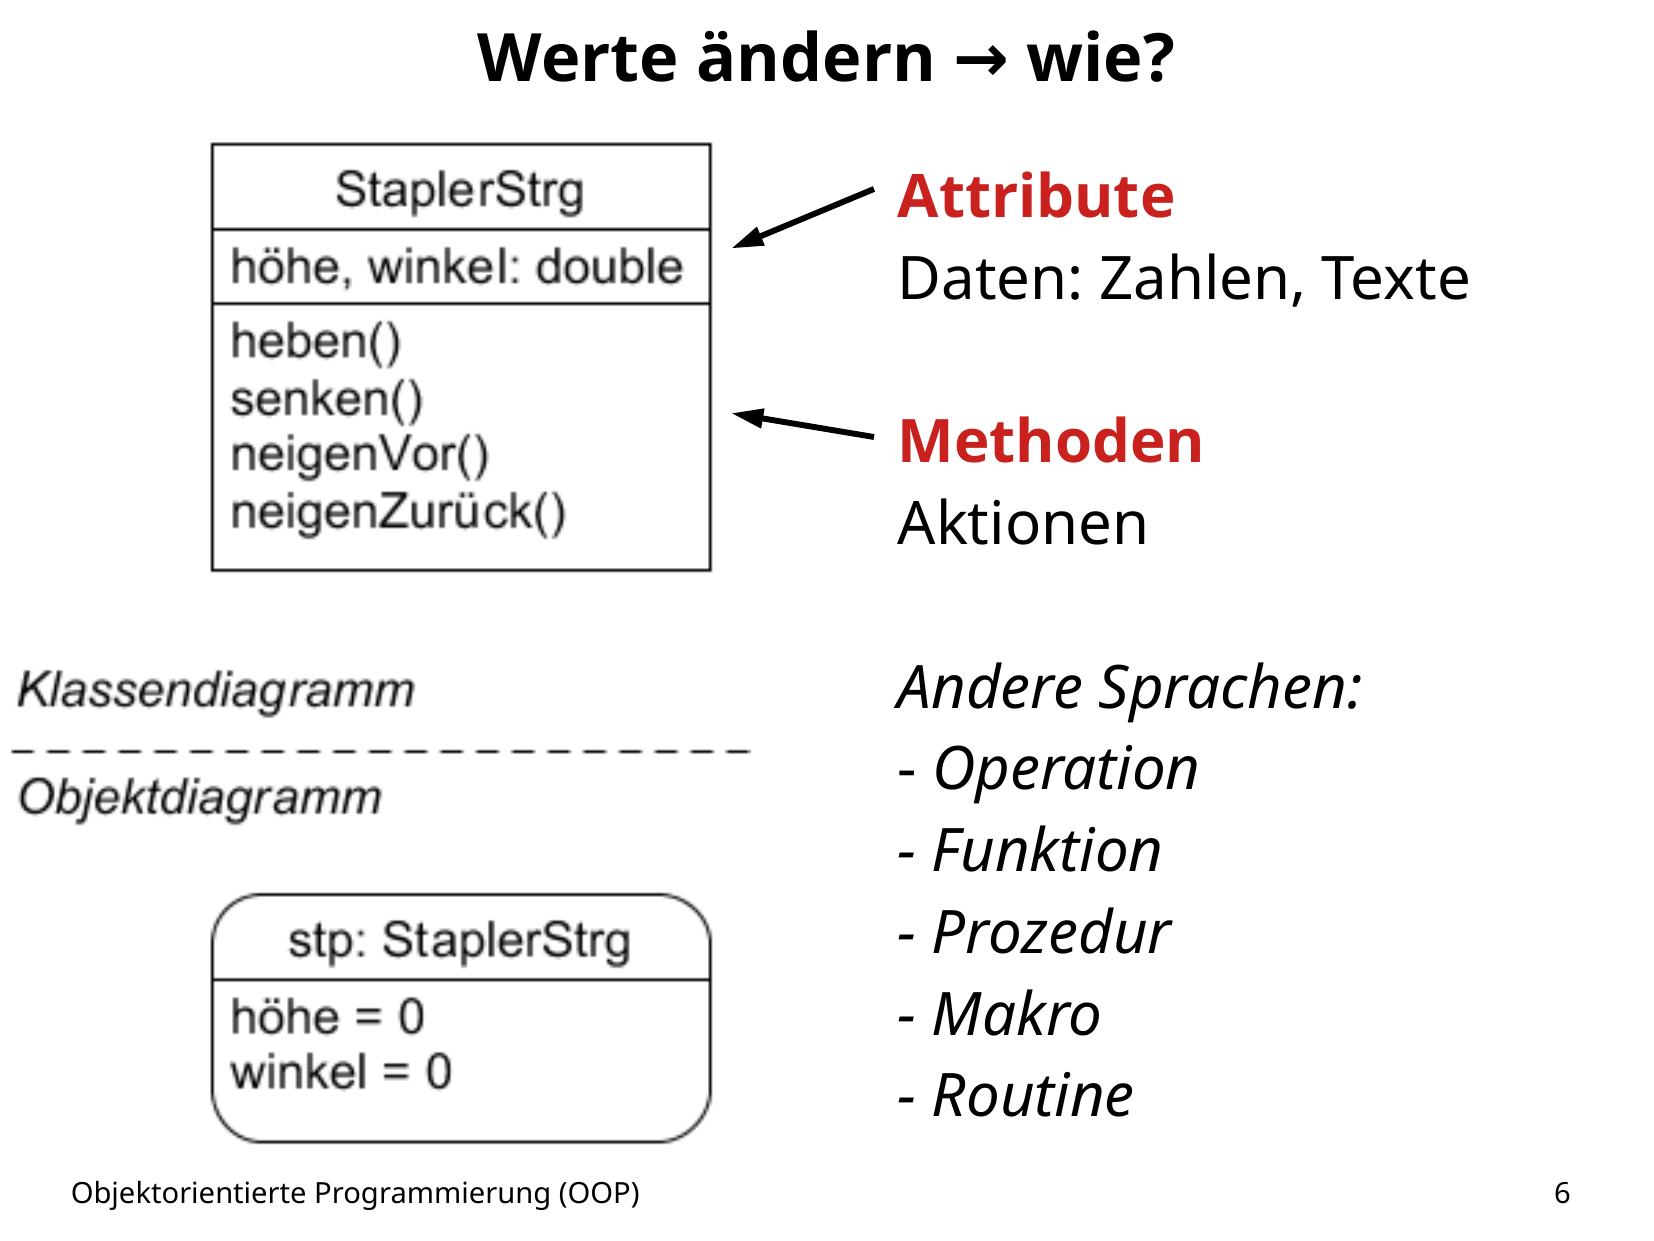

# Werte ändern → wie?
Attribute
Daten: Zahlen, Texte
Methoden
Aktionen
Andere Sprachen:
- Operation
- Funktion
- Prozedur
- Makro
- Routine
Objektorientierte Programmierung (OOP)
6